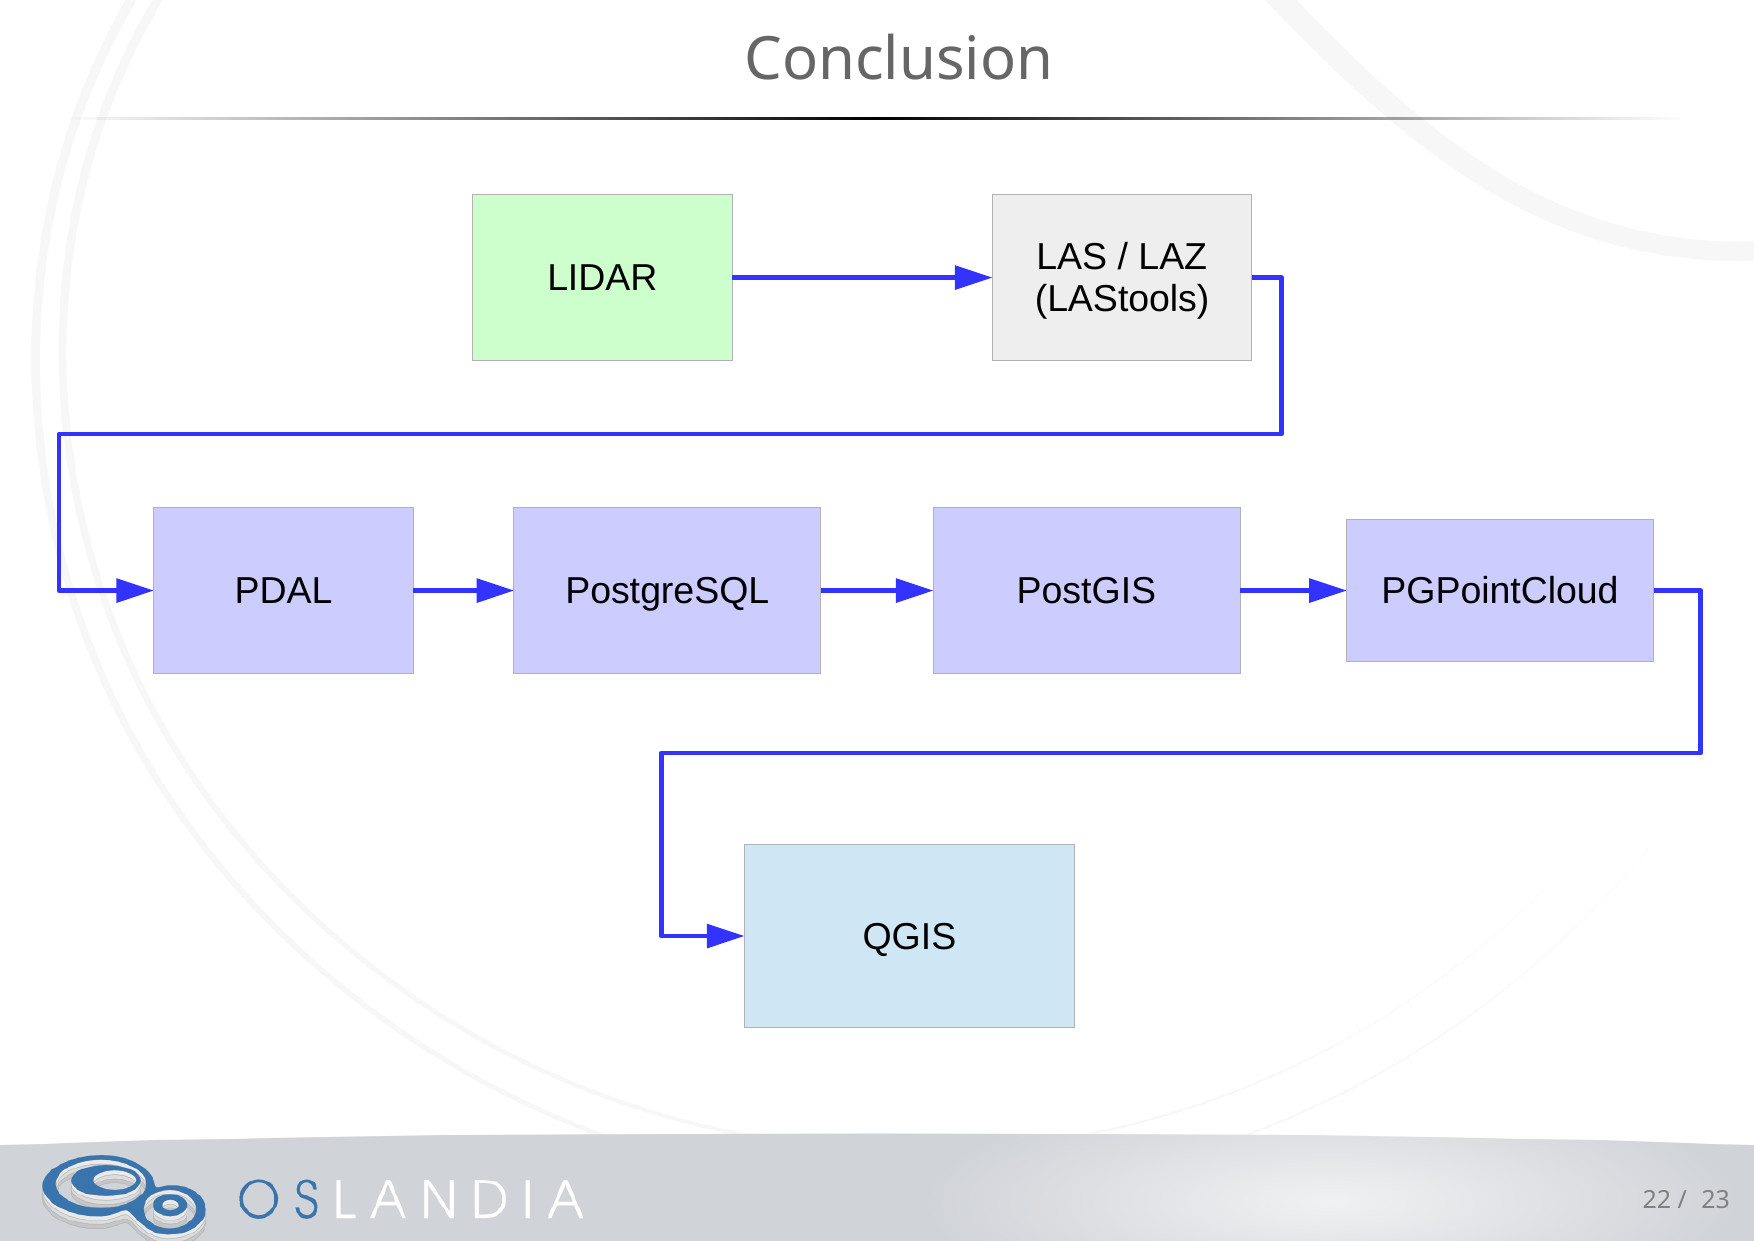

# Conclusion
LIDAR
LAS / LAZ
(LAStools)
PDAL
PostgreSQL
PostGIS
PGPointCloud
QGIS